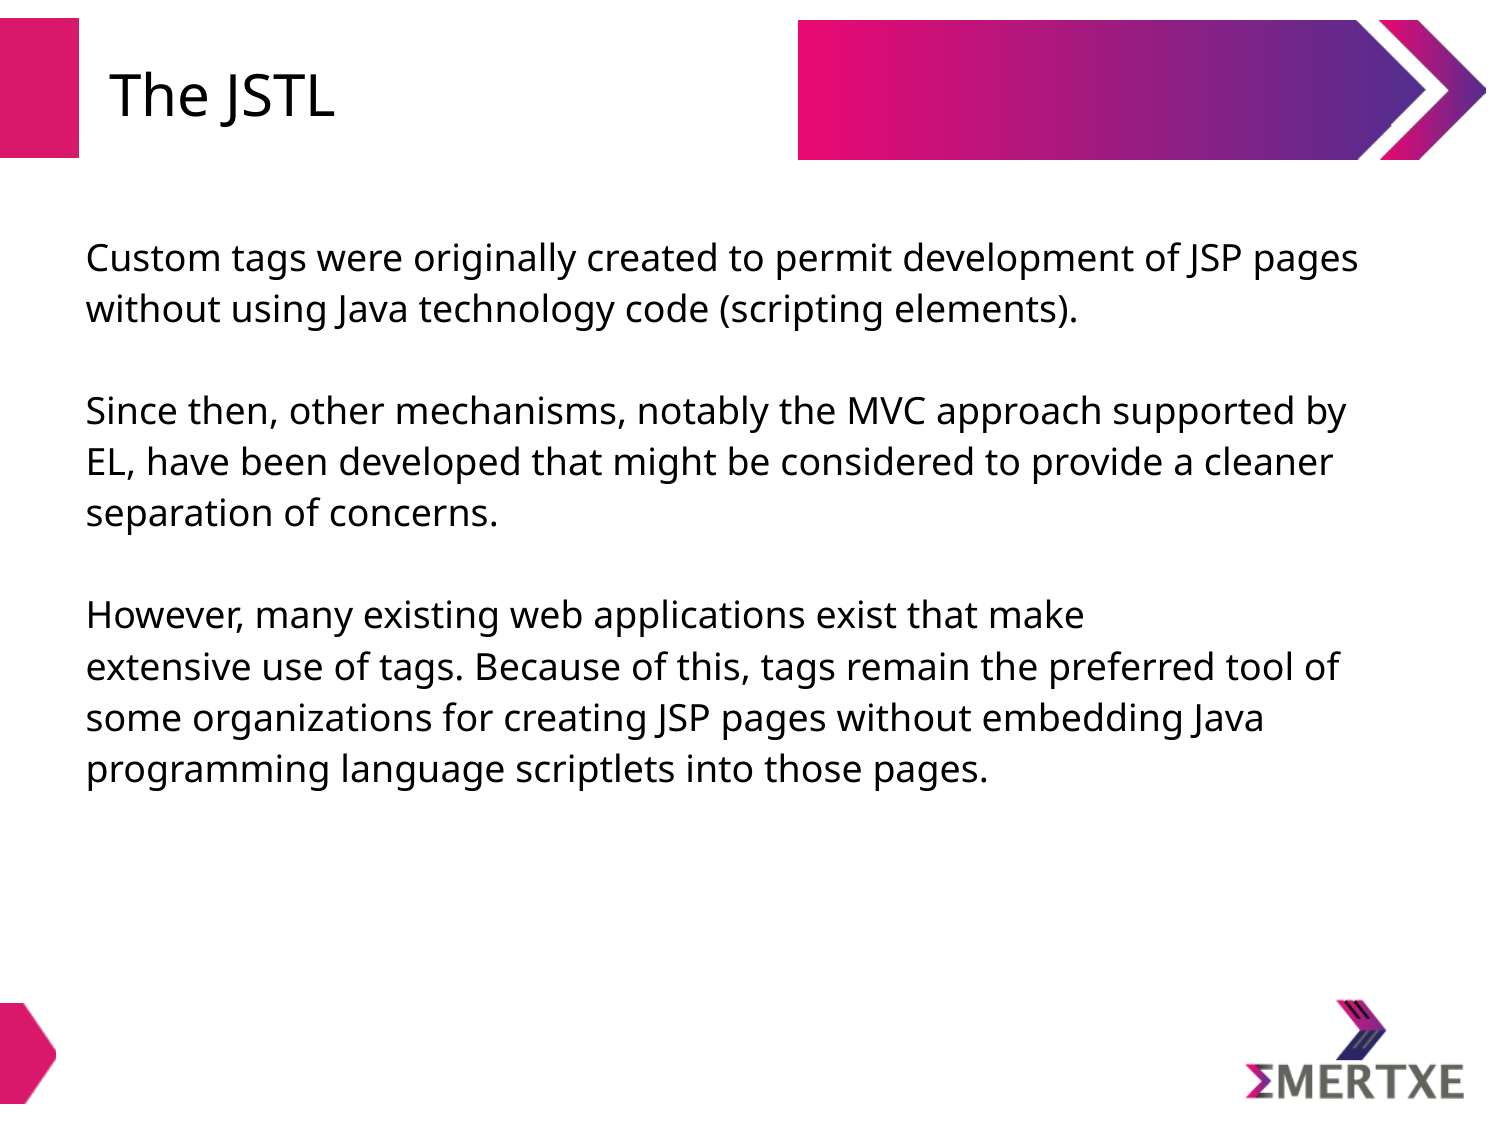

The JSTL
Custom tags were originally created to permit development of JSP pages without using Java technology code (scripting elements).
Since then, other mechanisms, notably the MVC approach supported by EL, have been developed that might be considered to provide a cleaner separation of concerns.
However, many existing web applications exist that make
extensive use of tags. Because of this, tags remain the preferred tool of some organizations for creating JSP pages without embedding Java programming language scriptlets into those pages.